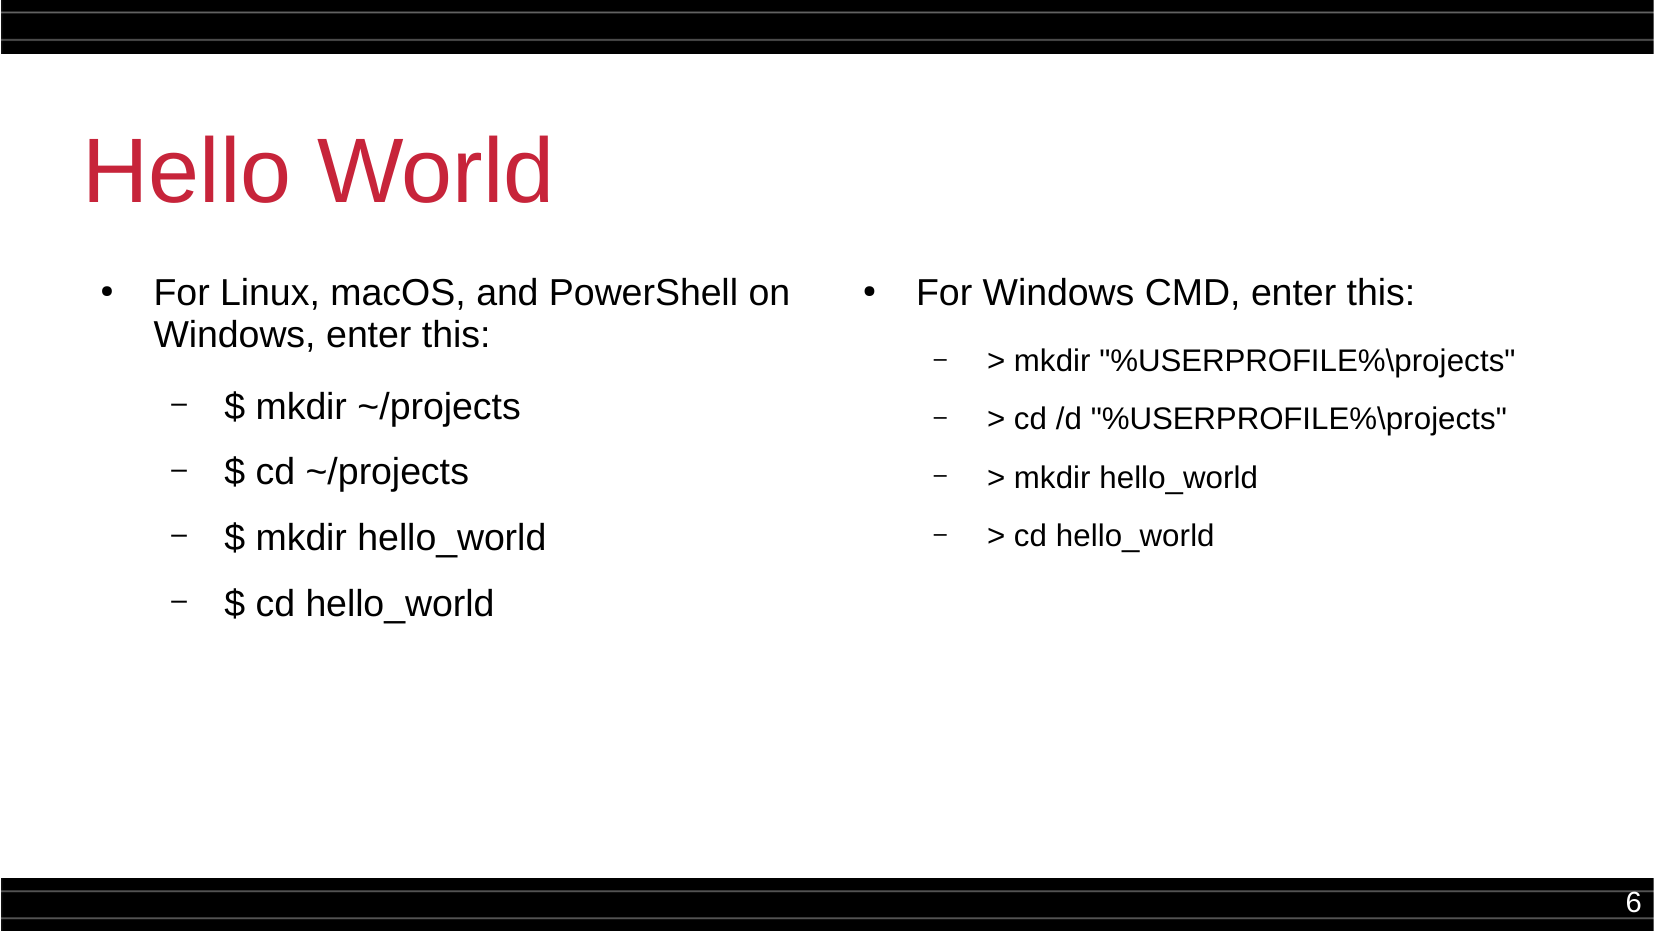

# Hello World
For Linux, macOS, and PowerShell on Windows, enter this:
$ mkdir ~/projects
$ cd ~/projects
$ mkdir hello_world
$ cd hello_world
For Windows CMD, enter this:
> mkdir "%USERPROFILE%\projects"
> cd /d "%USERPROFILE%\projects"
> mkdir hello_world
> cd hello_world